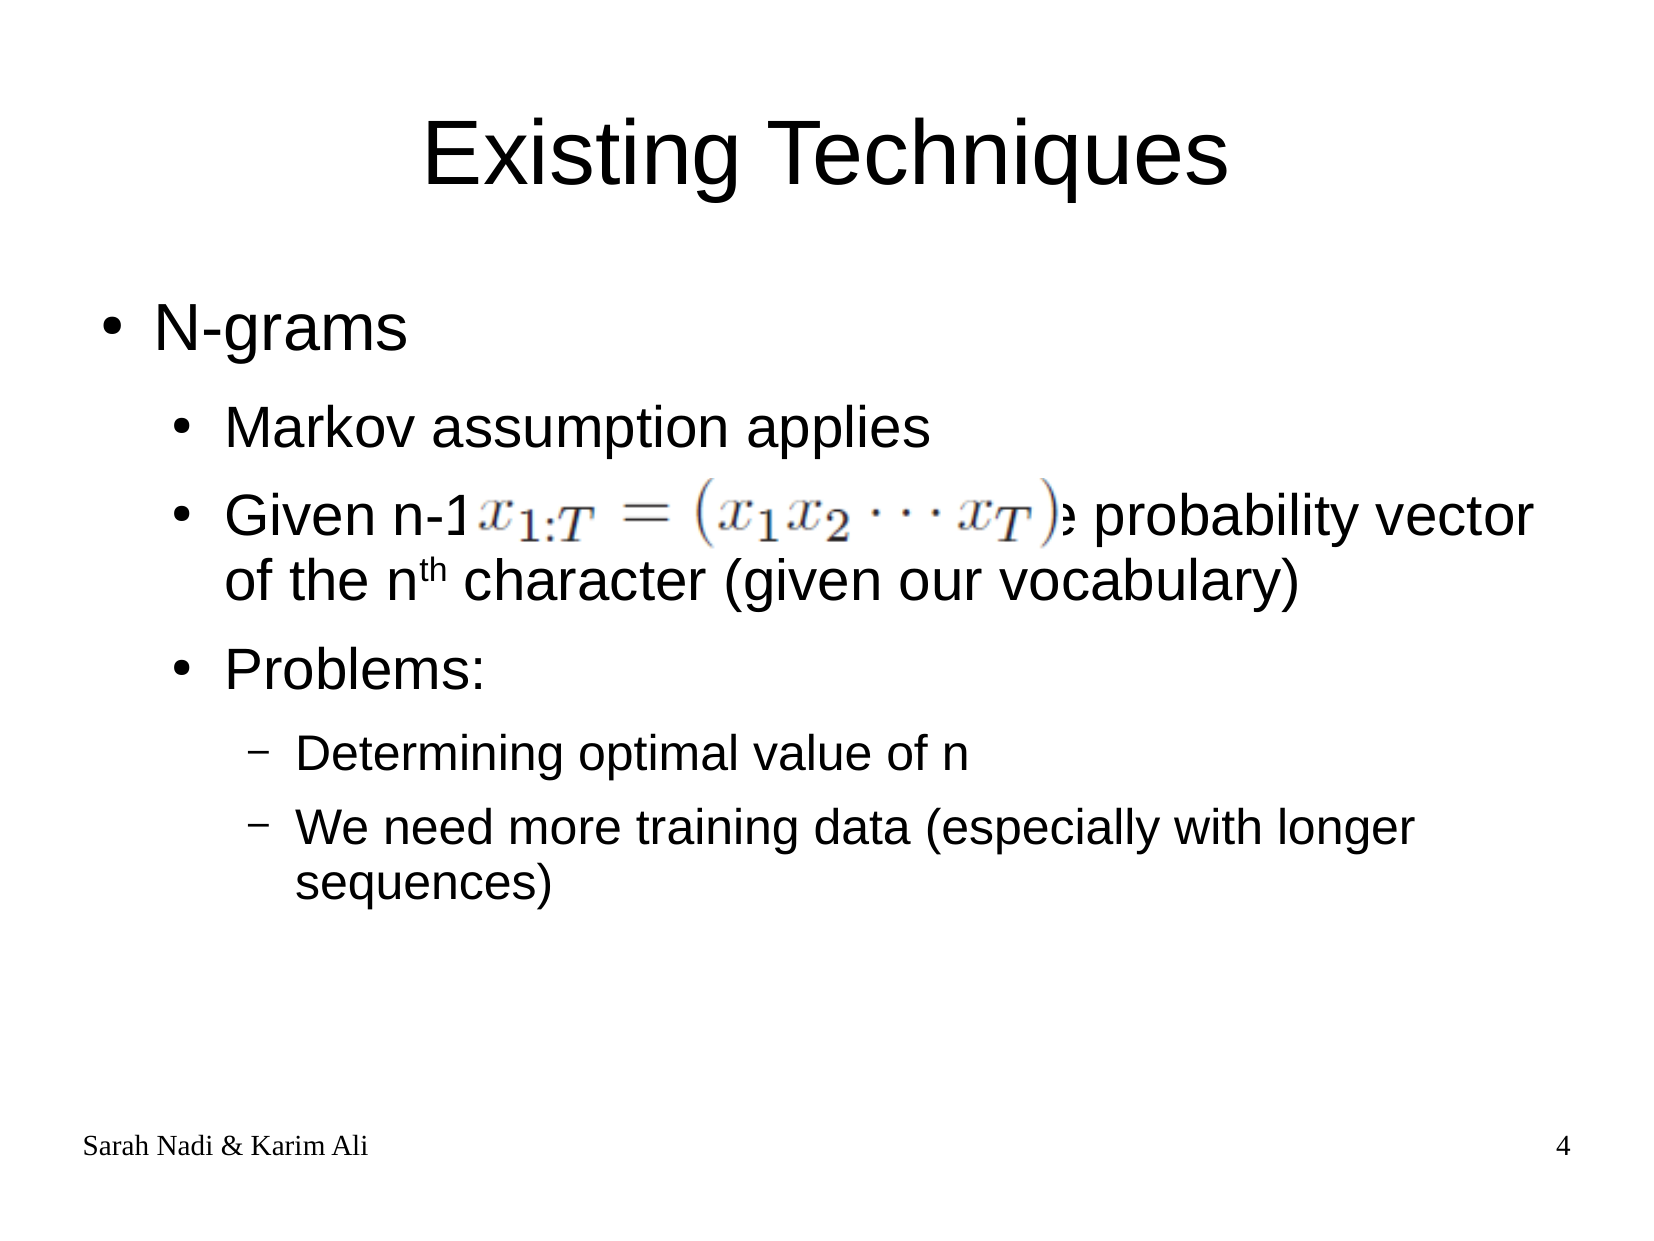

# Existing Techniques
N-grams
Markov assumption applies
Given n-1 characters, what is the probability vector of the nth character (given our vocabulary)
Problems:
Determining optimal value of n
We need more training data (especially with longer sequences)
Sarah Nadi & Karim Ali
4